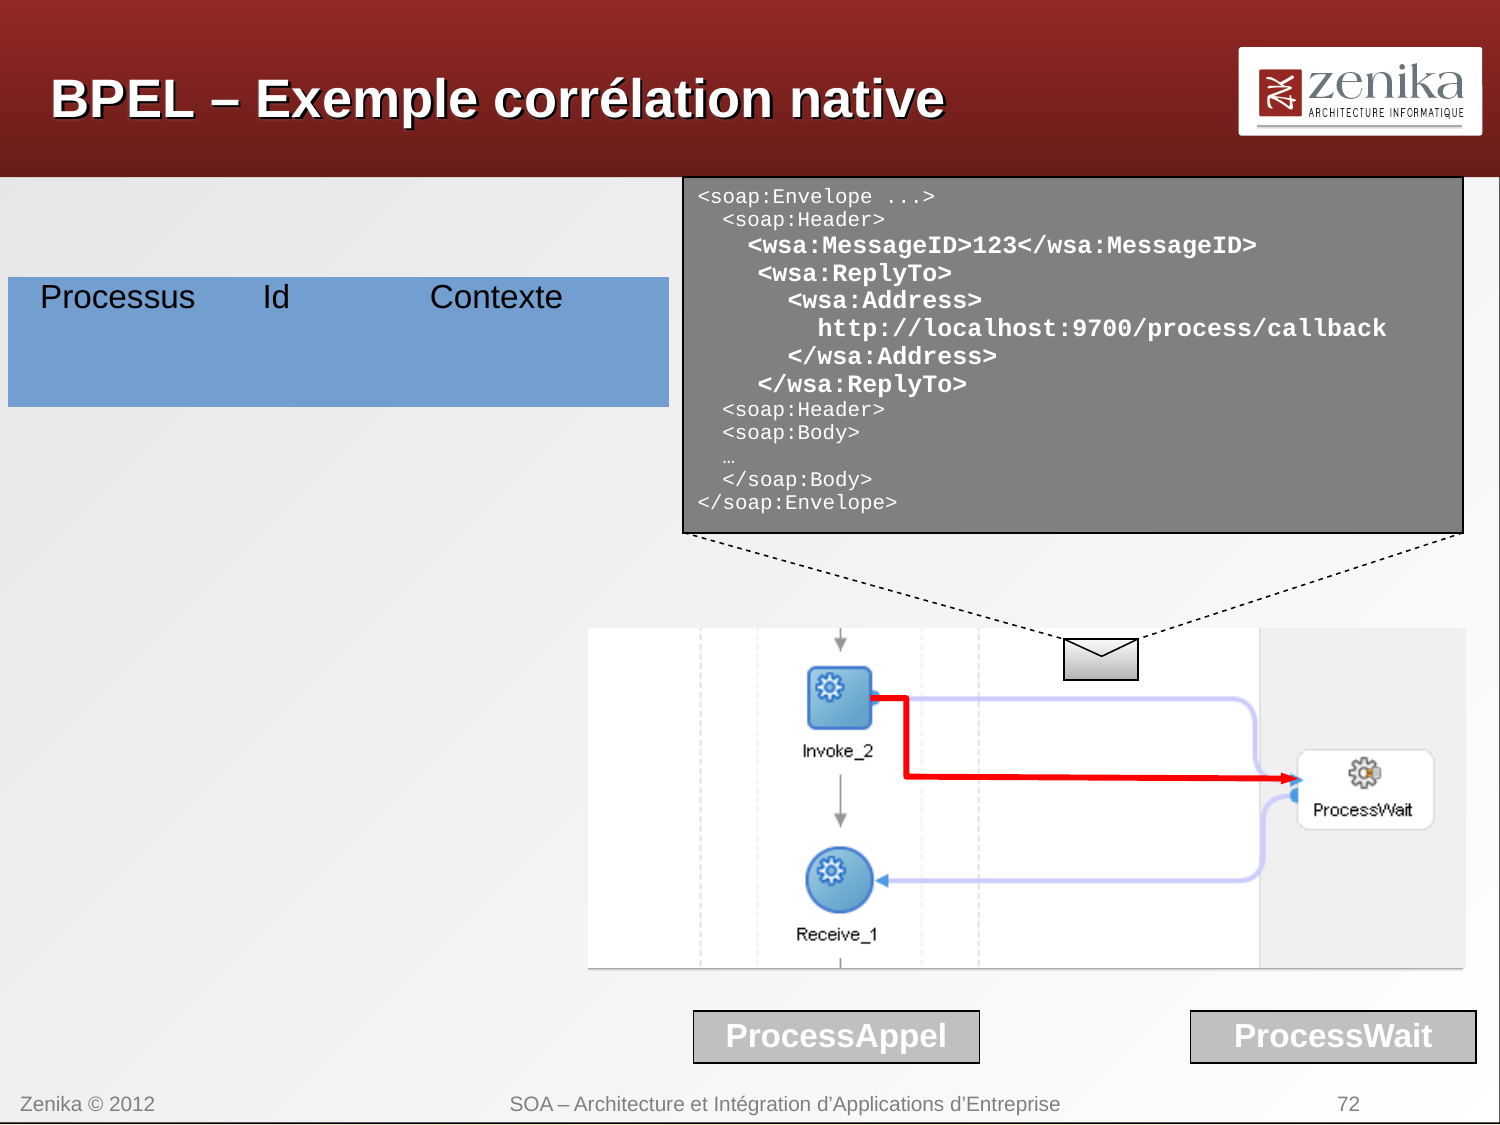

# BPEL – Exemple corrélation native
<soap:Envelope ...>
 <soap:Header>
 <wsa:MessageID>123</wsa:MessageID>
 <wsa:ReplyTo>
 <wsa:Address>
 http://localhost:9700/process/callback
 </wsa:Address>
 </wsa:ReplyTo>
 <soap:Header>
 <soap:Body>
 …
 </soap:Body>
</soap:Envelope>
| Processus | Id | Contexte |
| --- | --- | --- |
| | | |
ProcessAppel
ProcessWait